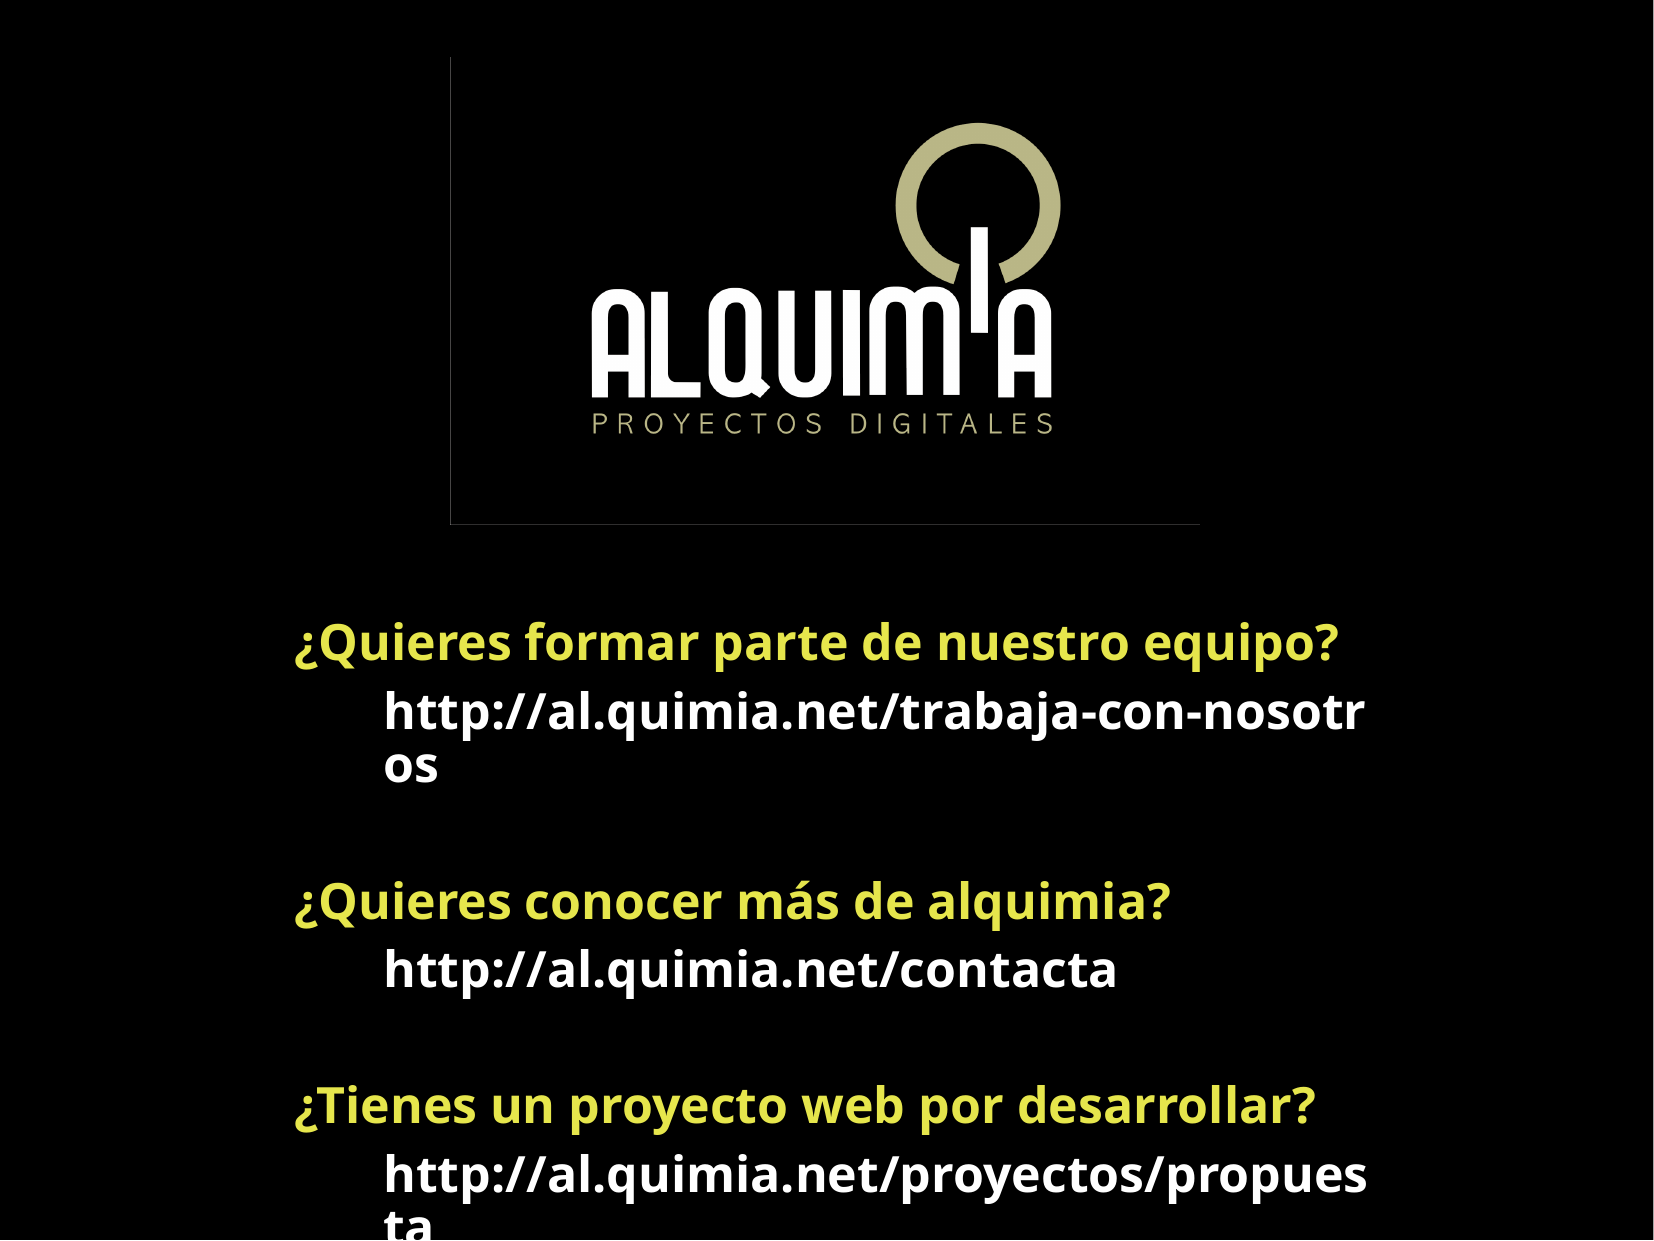

¿Quieres formar parte de nuestro equipo?
http://al.quimia.net/trabaja-con-nosotros
¿Quieres conocer más de alquimia?
http://al.quimia.net/contacta
¿Tienes un proyecto web por desarrollar?
http://al.quimia.net/proyectos/propuesta